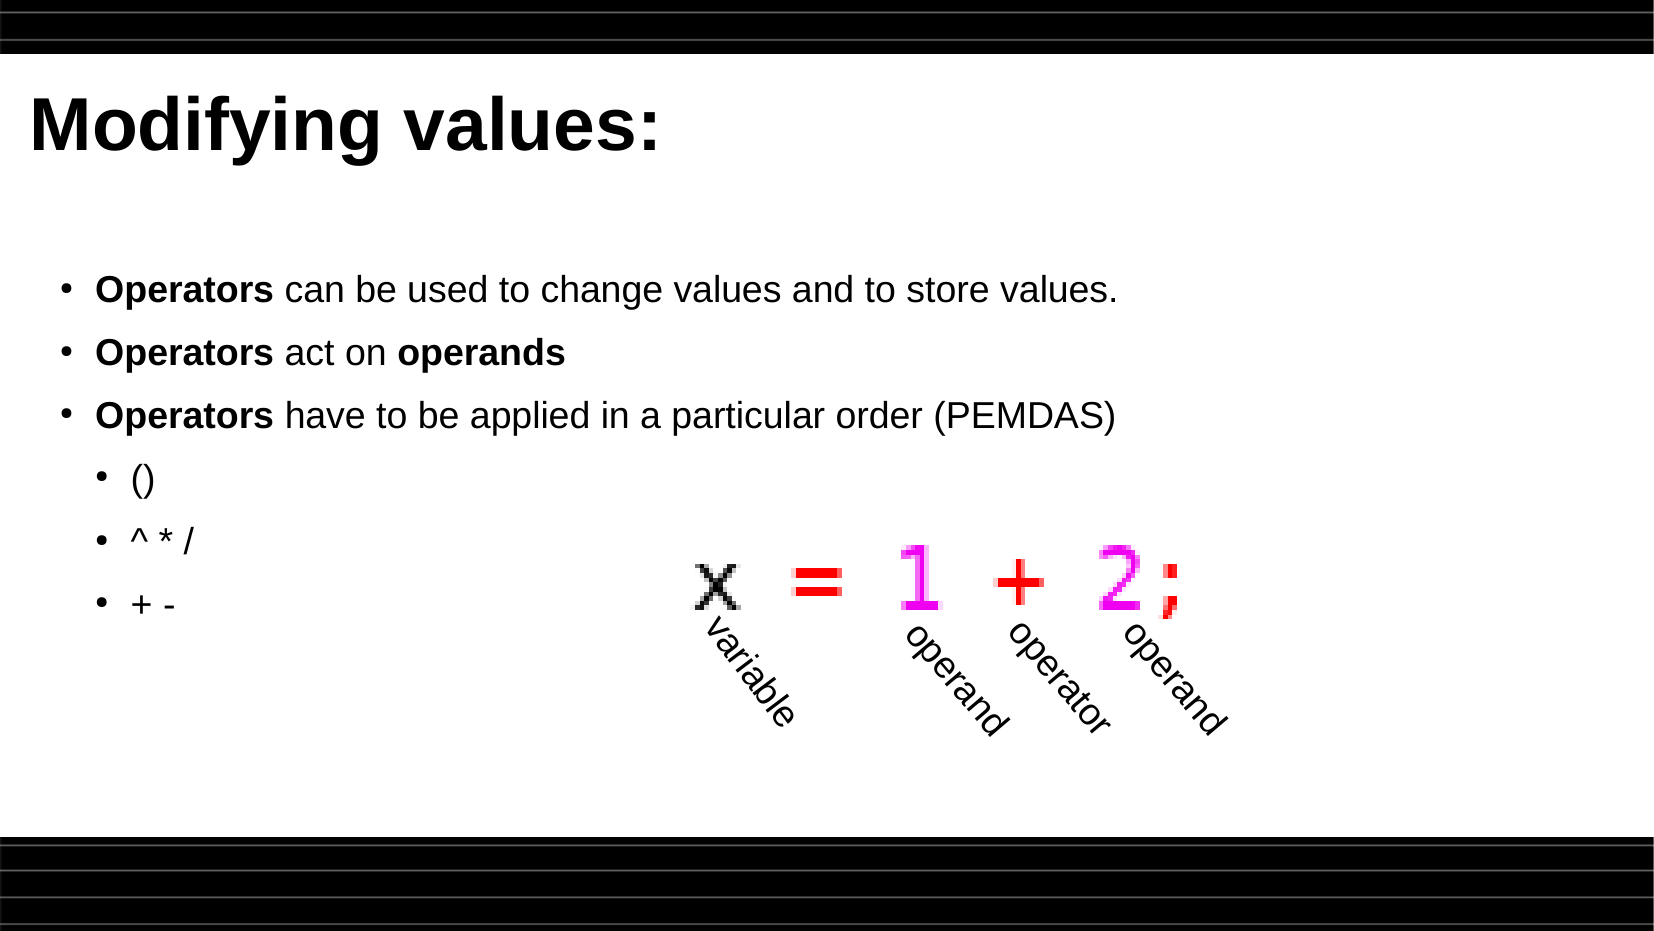

Modifying values:
Operators can be used to change values and to store values.
Operators act on operands
Operators have to be applied in a particular order (PEMDAS)
()
^ * /
+ -
variable
operator
operand
operand